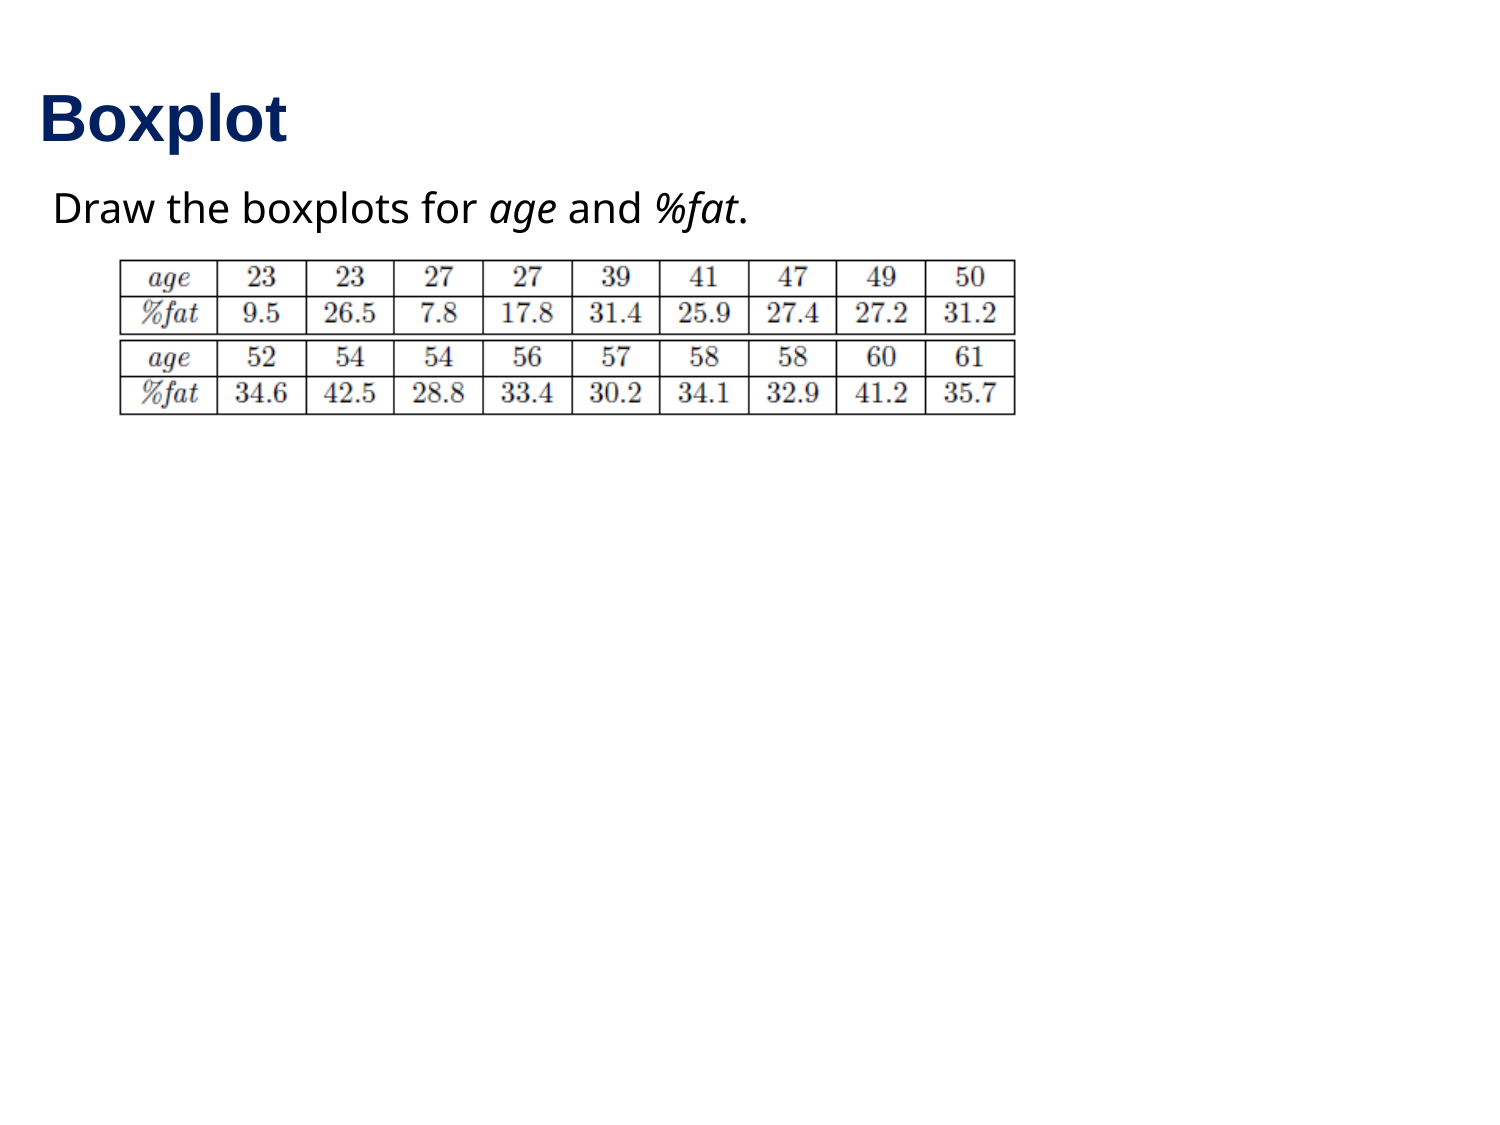

# Boxplot
Draw the boxplots for age and %fat.